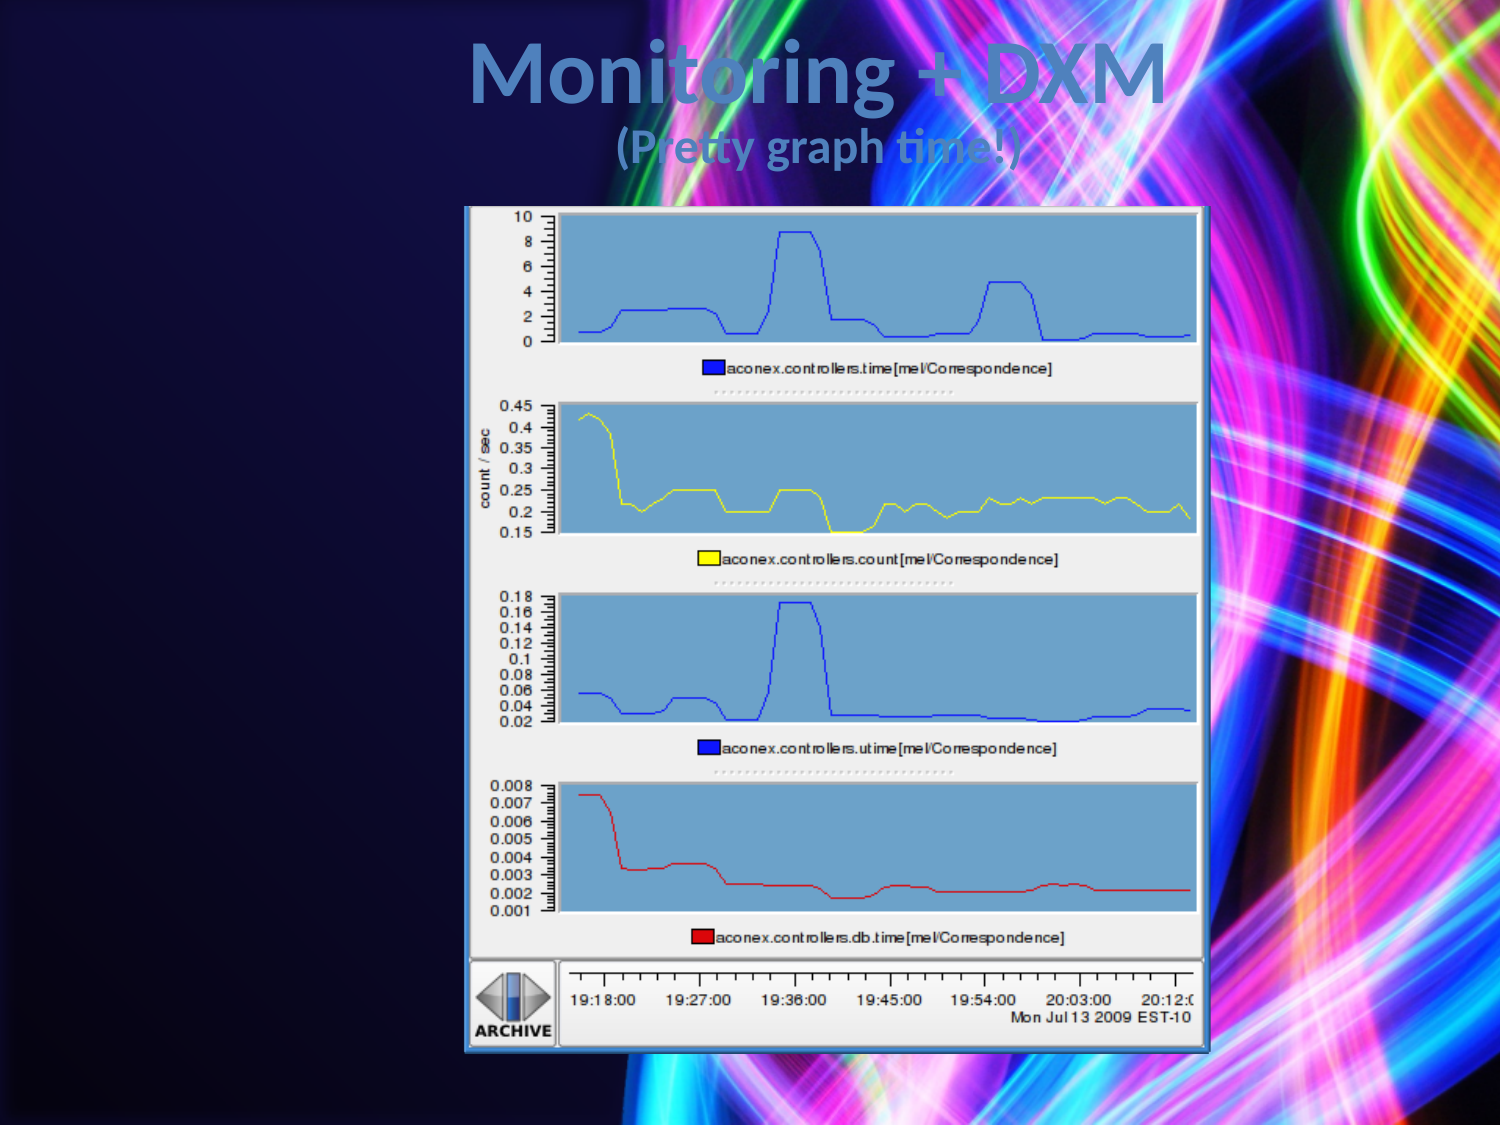

# Monitoring + DXM (Pretty graph time!)